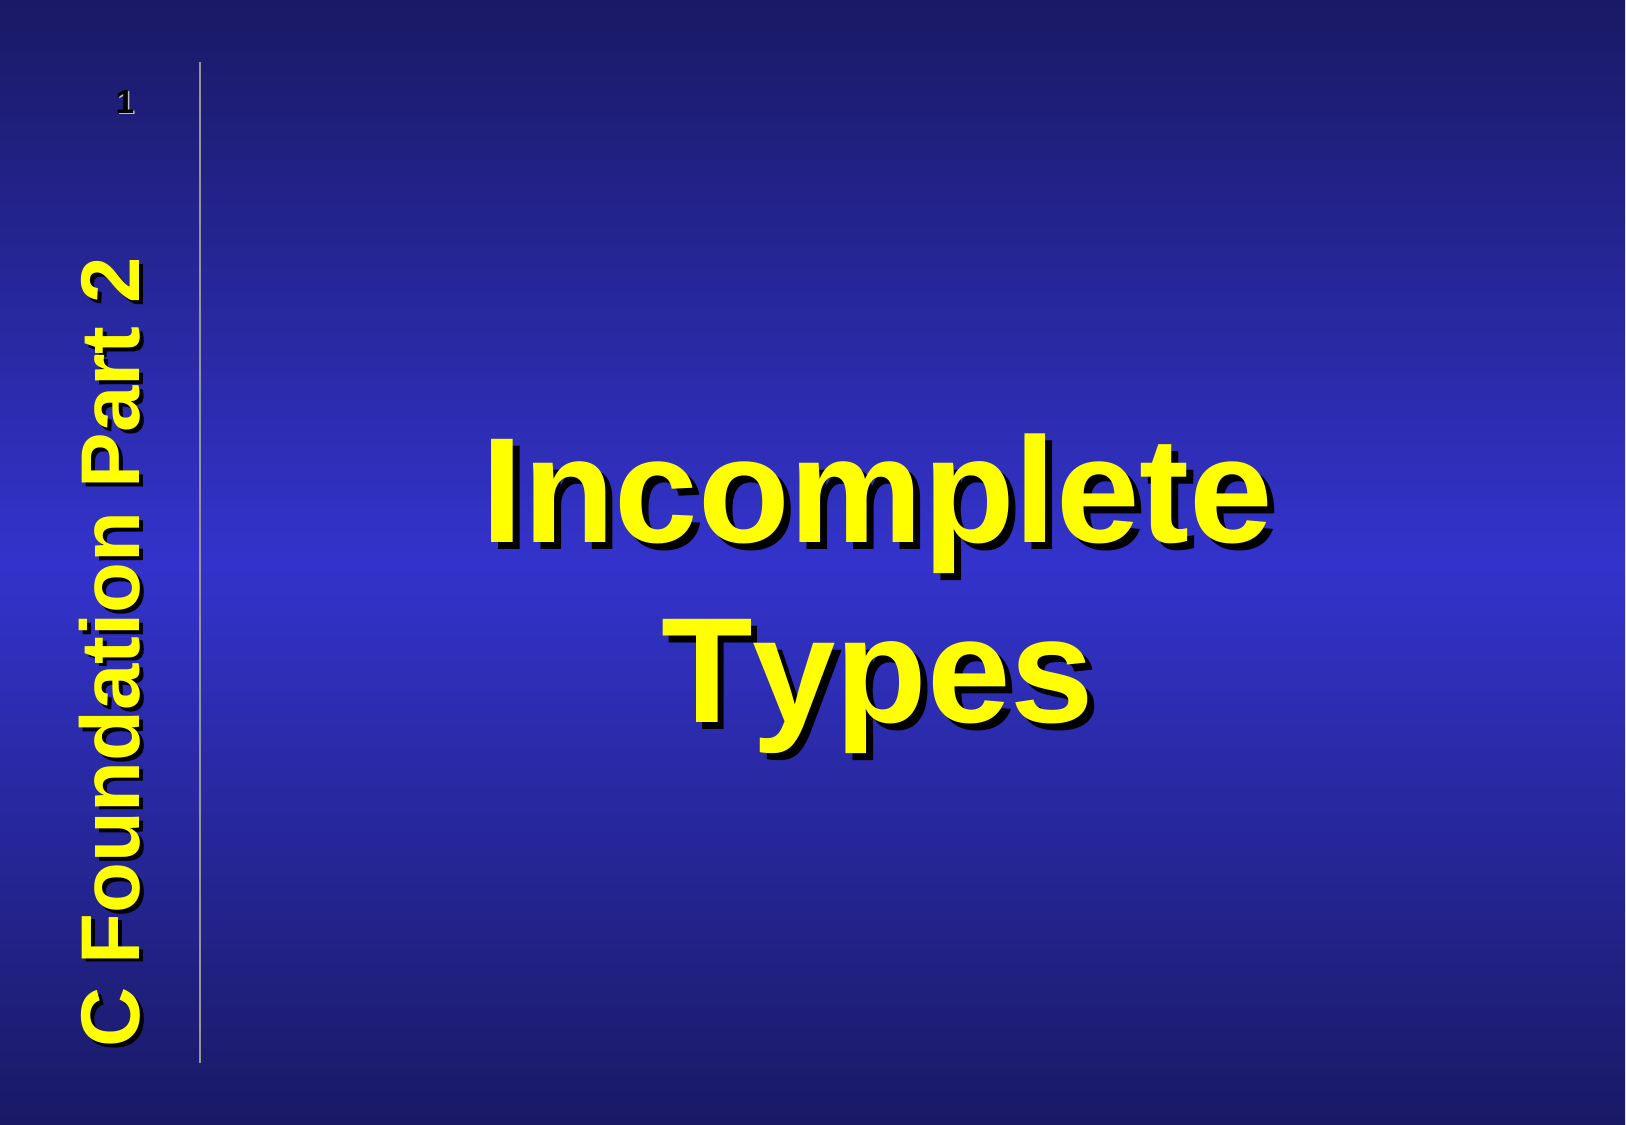

1
Incomplete
Types
# C Foundation Part 2